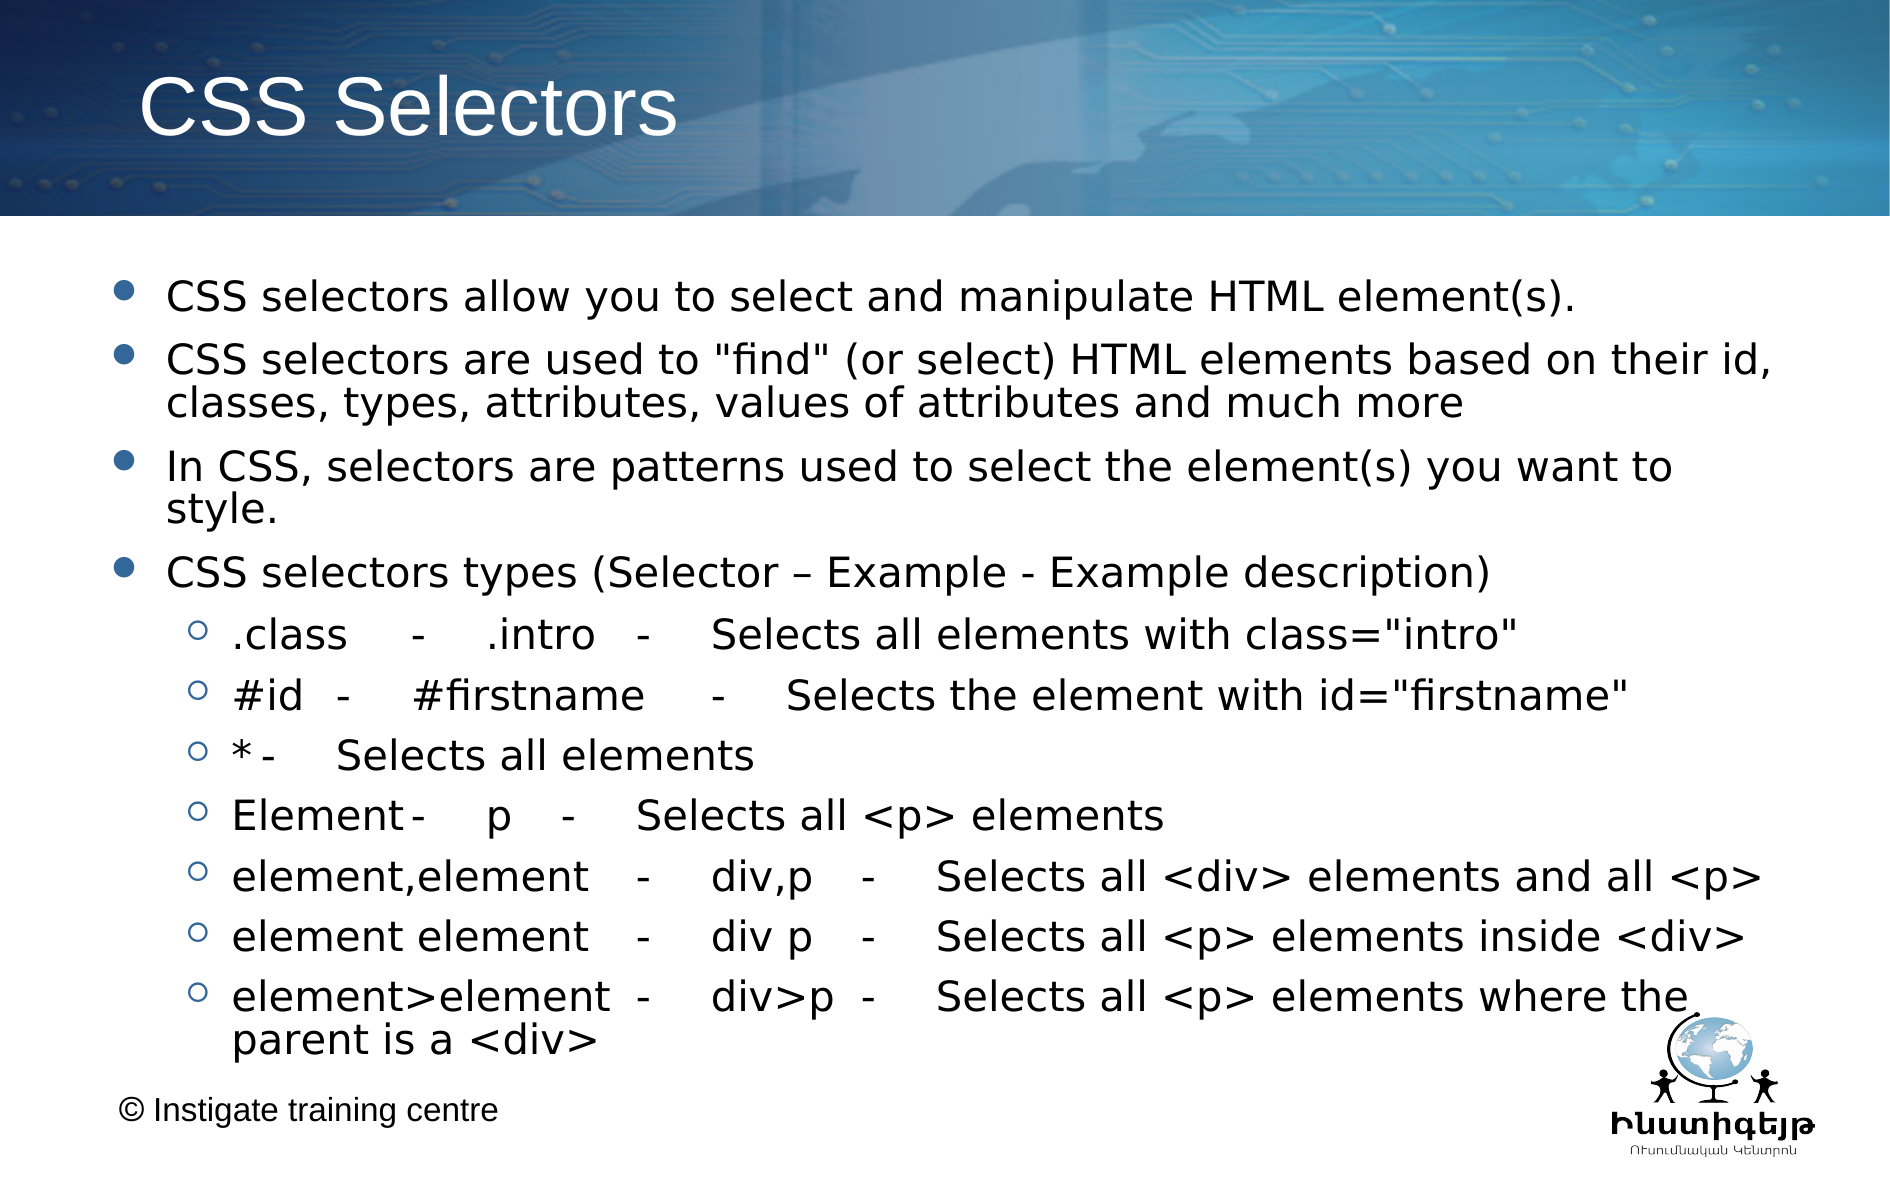

CSS Selectors
# CSS selectors allow you to select and manipulate HTML element(s).
CSS selectors are used to "find" (or select) HTML elements based on their id, classes, types, attributes, values of attributes and much more
In CSS, selectors are patterns used to select the element(s) you want to style.
CSS selectors types (Selector – Example - Example description)
.class	-	.intro	-	Selects all elements with class="intro"
#id	-	#firstname	-	Selects the element with id="firstname"
*	-	Selects all elements
Element	-	p	-	Selects all <p> elements
element,element	-	div,p	-	Selects all <div> elements and all <p>
element element	-	div p	-	Selects all <p> elements inside <div>
element>element	-	div>p	-	Selects all <p> elements where the parent is a <div>